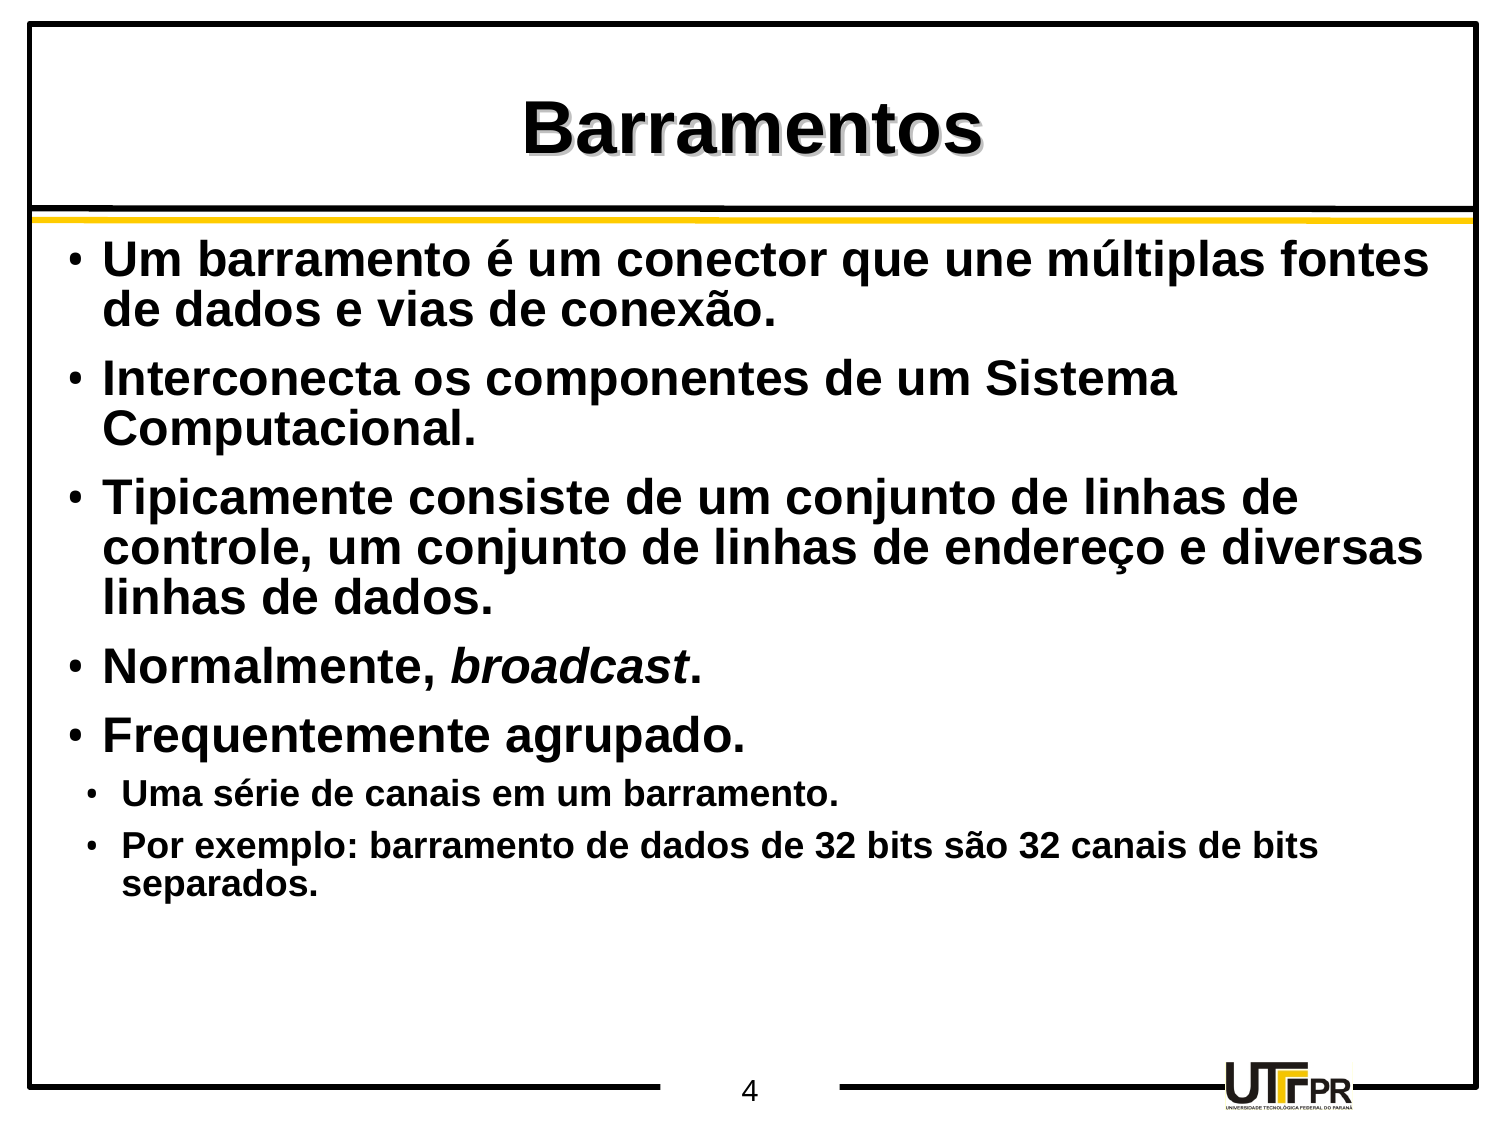

Barramentos
# Um barramento é um conector que une múltiplas fontes de dados e vias de conexão.
Interconecta os componentes de um Sistema Computacional.
Tipicamente consiste de um conjunto de linhas de controle, um conjunto de linhas de endereço e diversas linhas de dados.
Normalmente, broadcast.
Frequentemente agrupado.
Uma série de canais em um barramento.
Por exemplo: barramento de dados de 32 bits são 32 canais de bits separados.